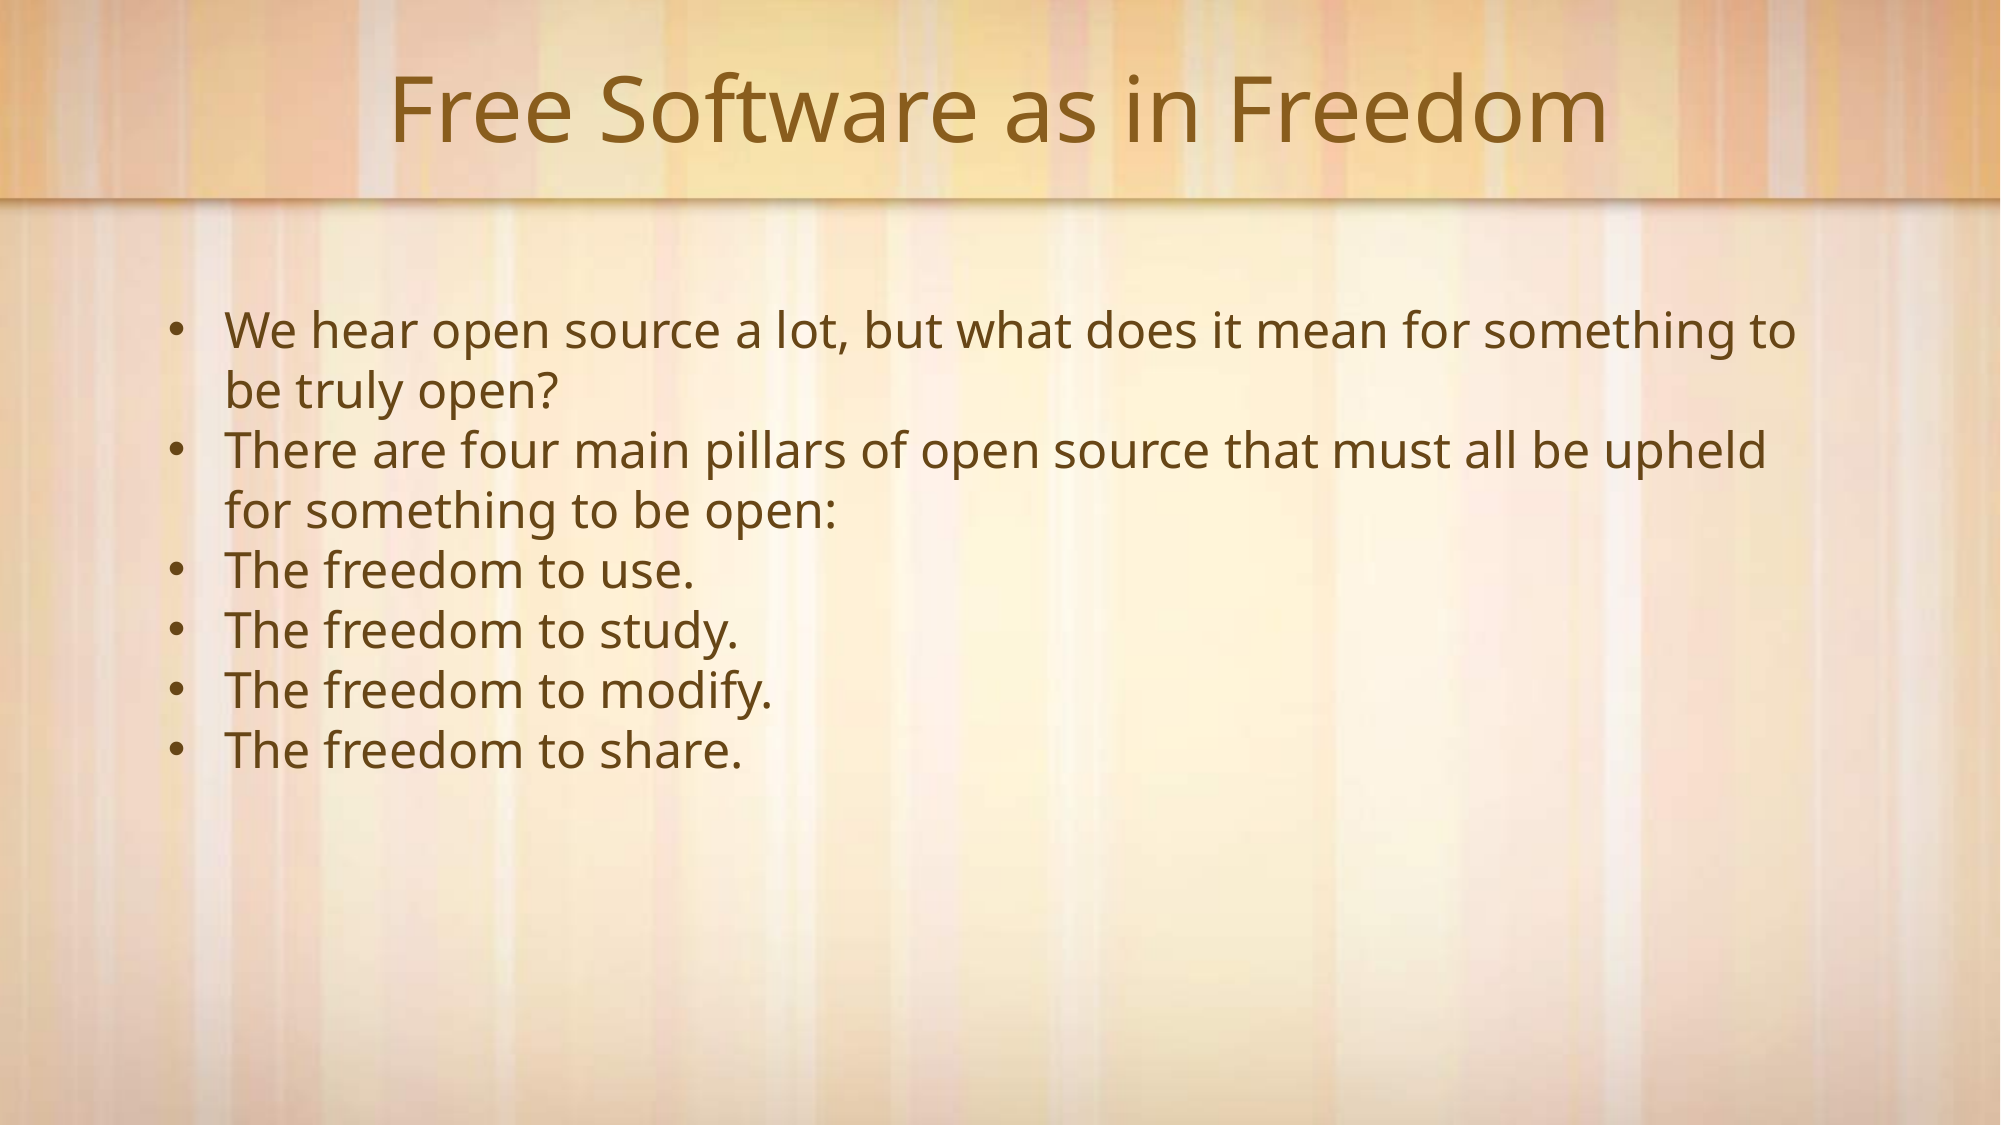

Free Software as in Freedom
# We hear open source a lot, but what does it mean for something to be truly open?
There are four main pillars of open source that must all be upheld for something to be open:
The freedom to use.
The freedom to study.
The freedom to modify.
The freedom to share.